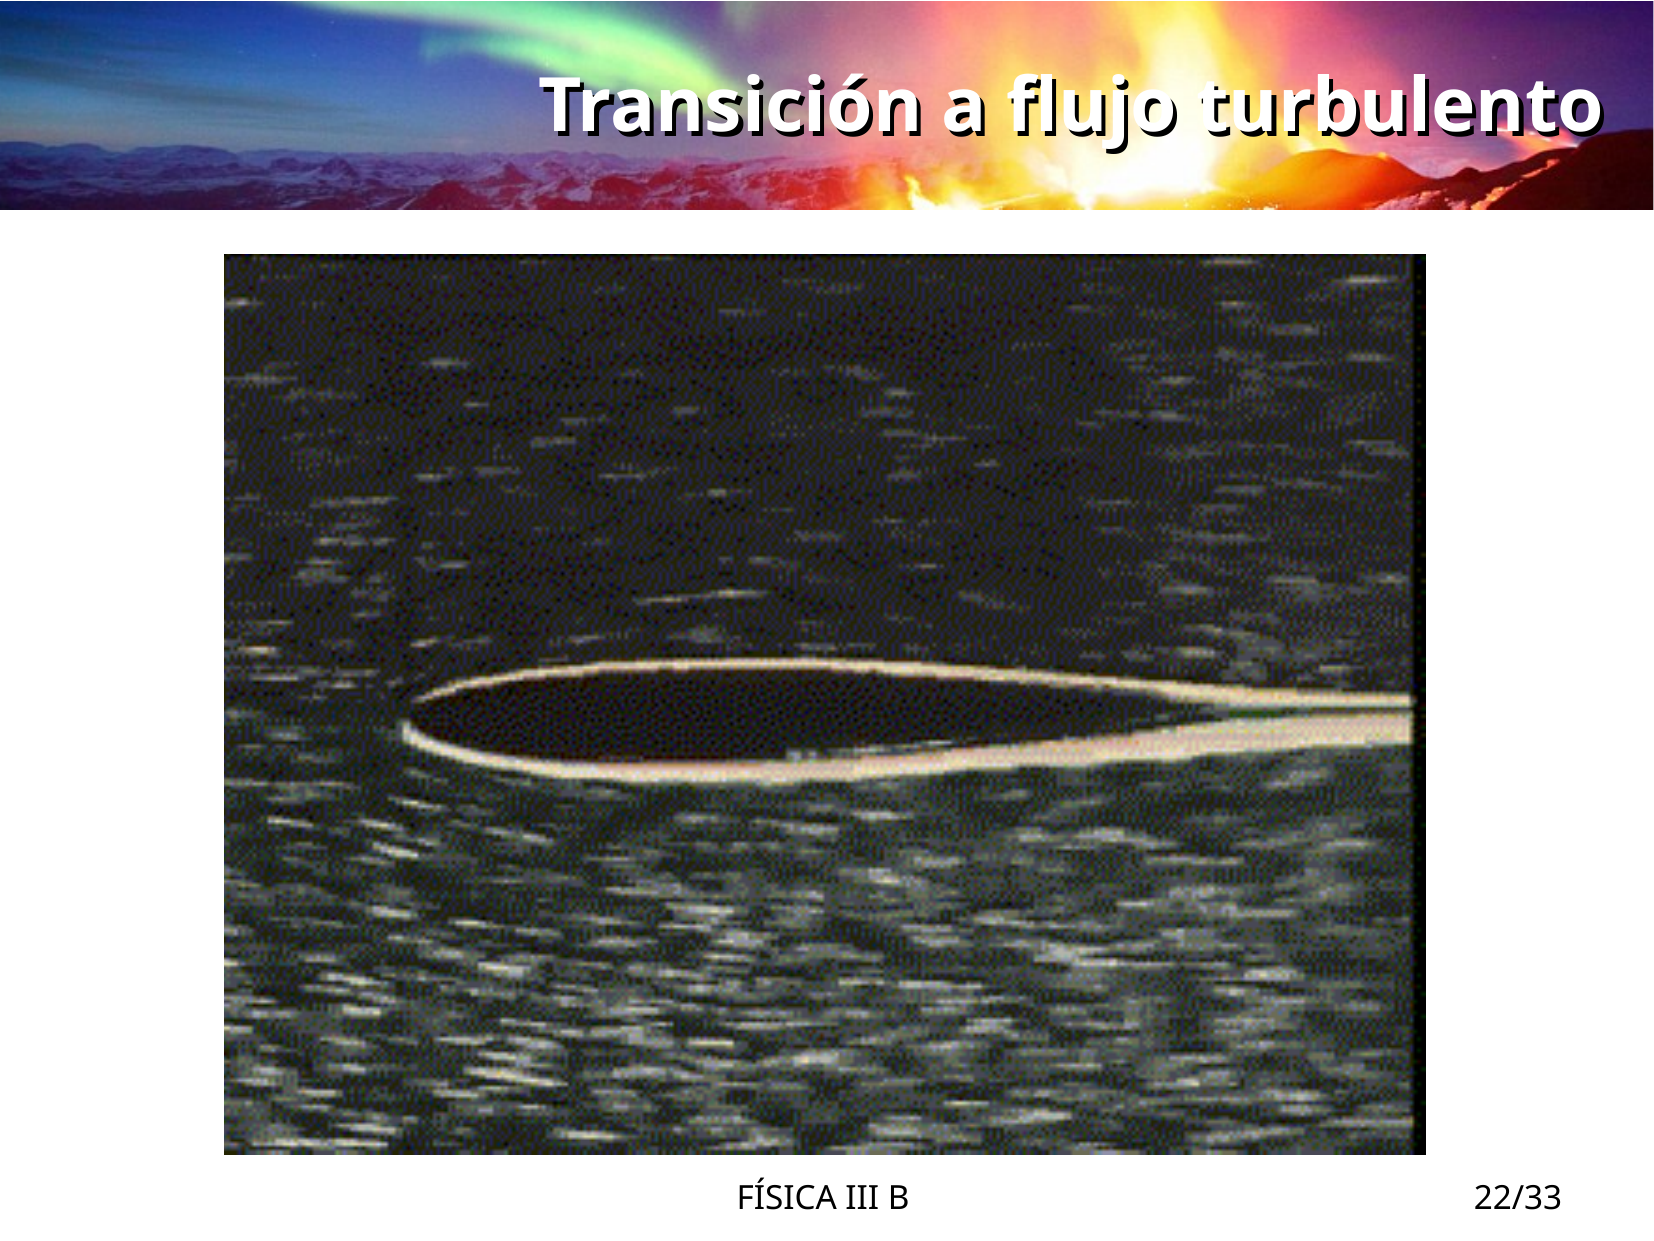

# Transición a flujo turbulento
FÍSICA III B
22